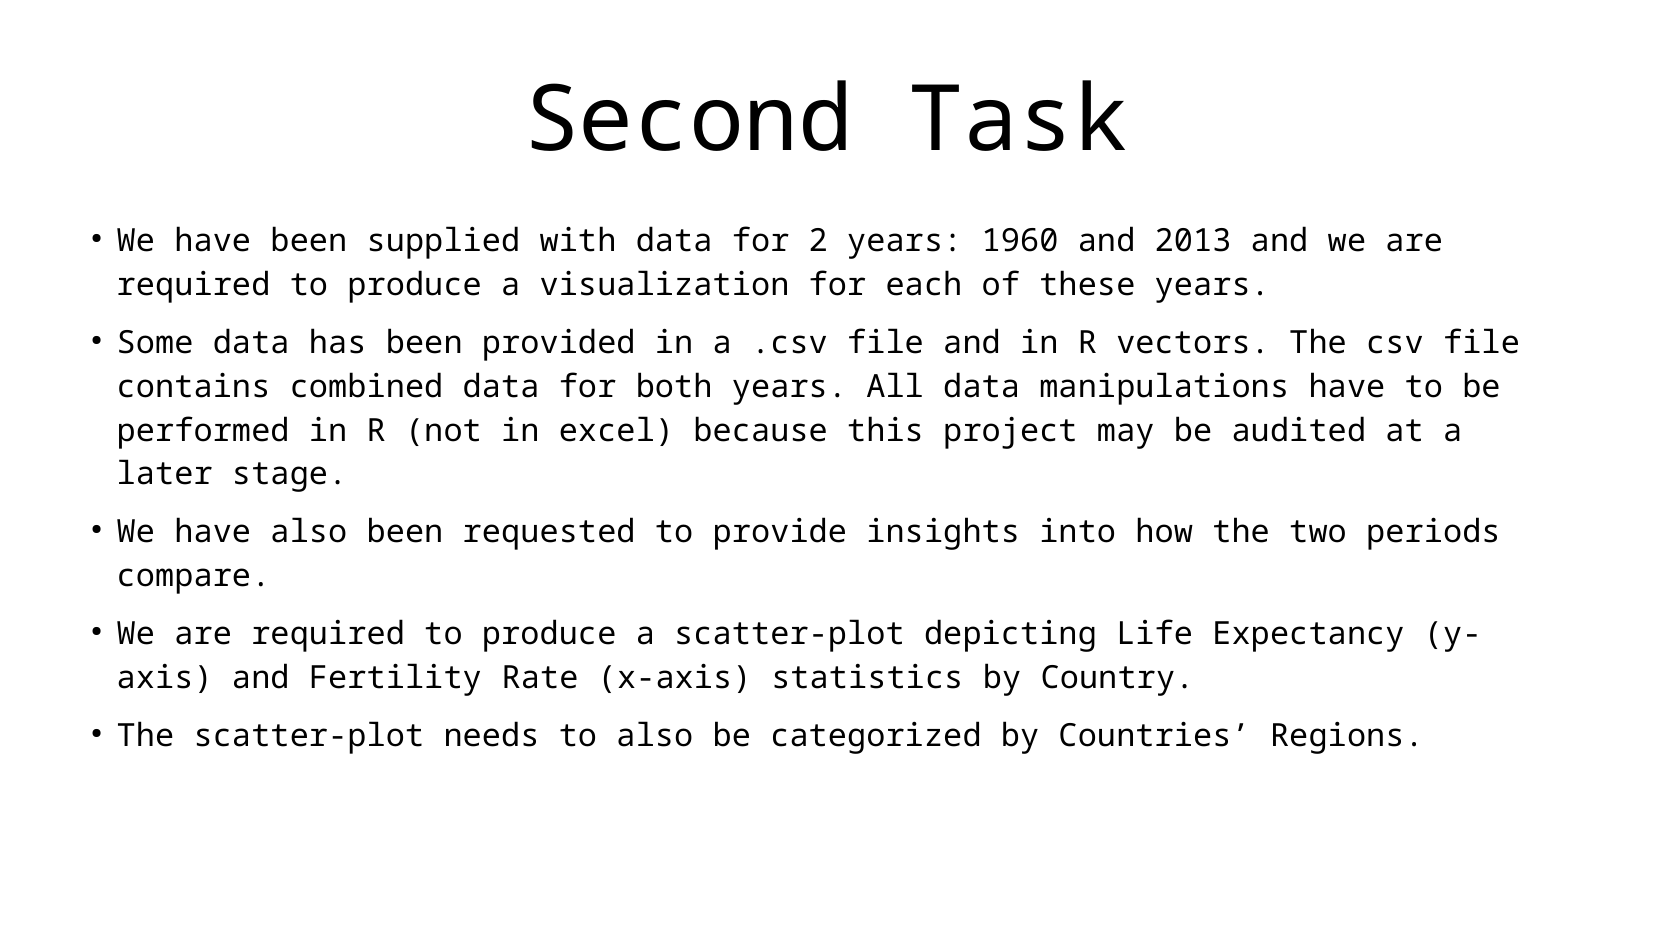

# Second Task
We have been supplied with data for 2 years: 1960 and 2013 and we are required to produce a visualization for each of these years.
Some data has been provided in a .csv file and in R vectors. The csv file contains combined data for both years. All data manipulations have to be performed in R (not in excel) because this project may be audited at a later stage.
We have also been requested to provide insights into how the two periods compare.
We are required to produce a scatter-plot depicting Life Expectancy (y-axis) and Fertility Rate (x-axis) statistics by Country.
The scatter-plot needs to also be categorized by Countries’ Regions.